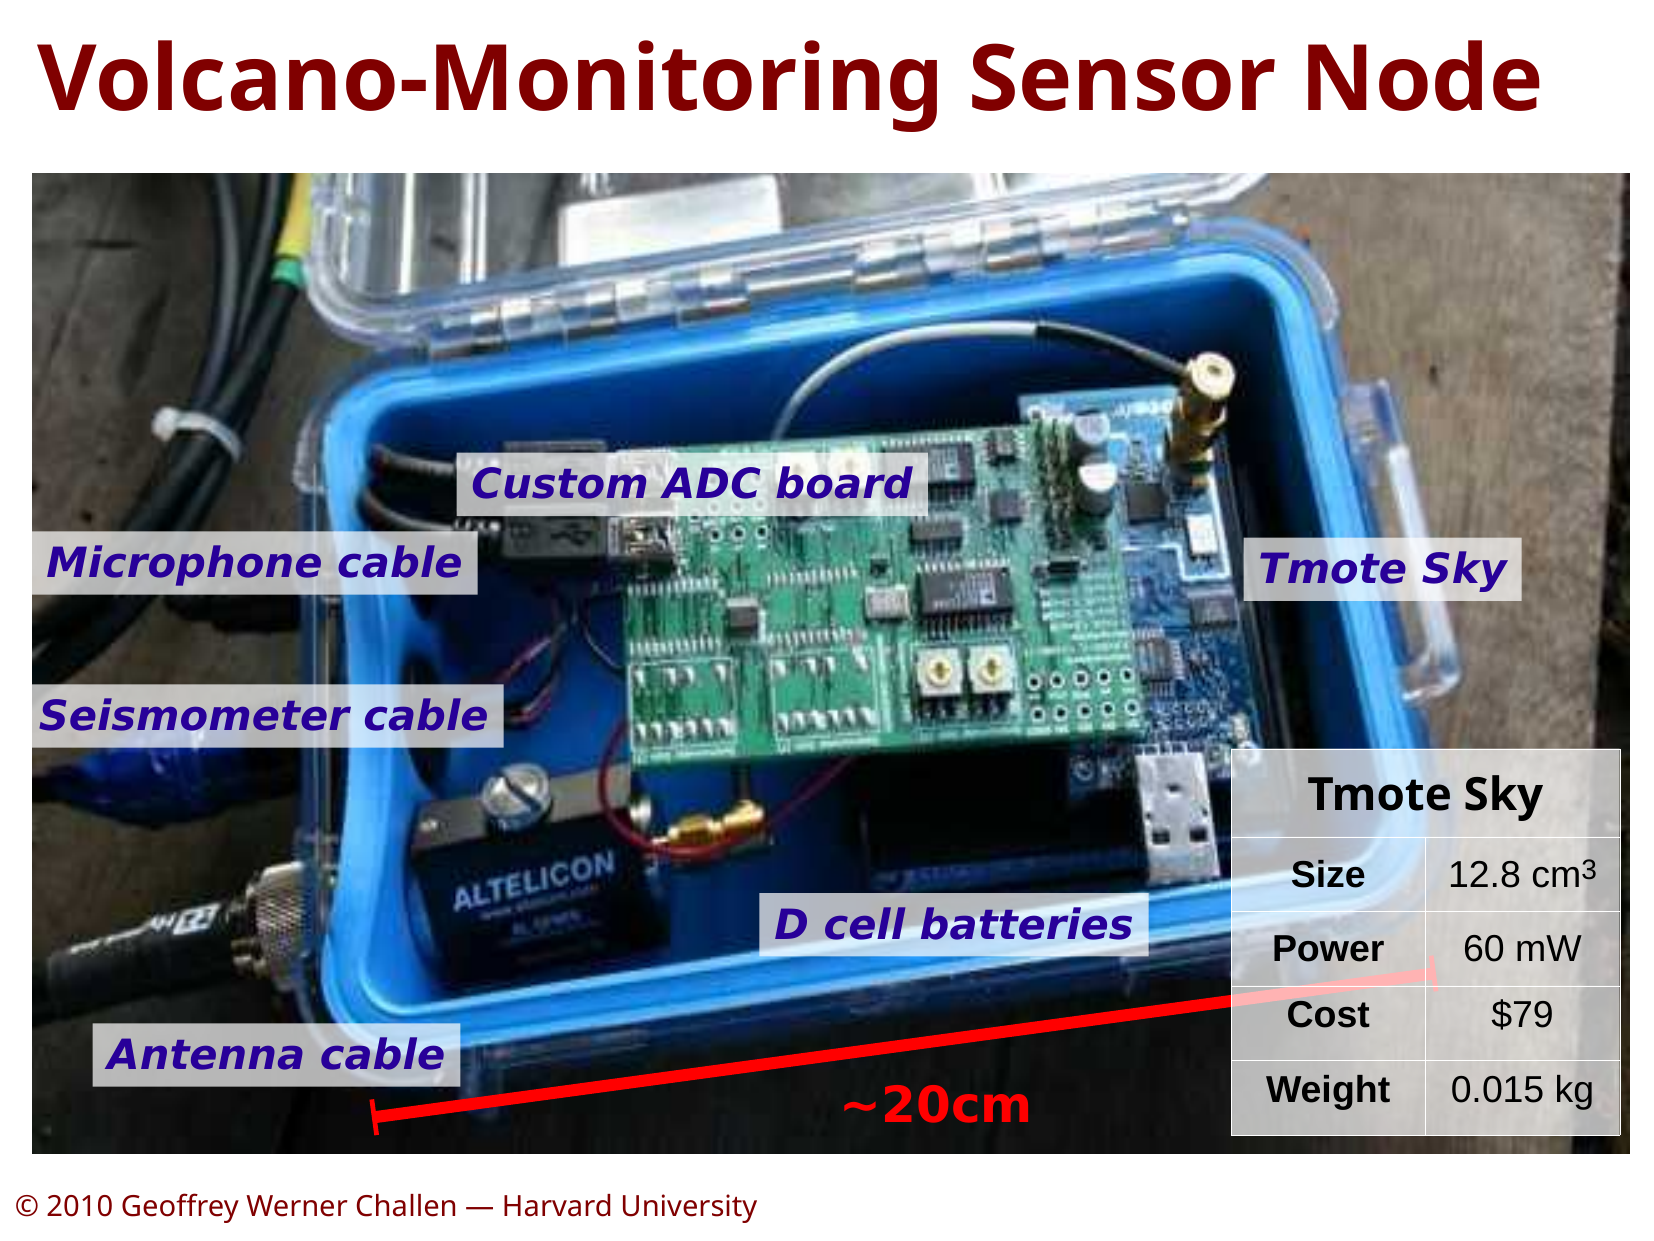

# Volcano-Monitoring Sensor Node
Custom ADC board
Microphone cable
Tmote Sky
Seismometer cable
D cell batteries
Antenna cable
| Tmote Sky | |
| --- | --- |
| Size | 12.8 cm3 |
| Power | 60 mW |
| Cost | $79 |
| Weight | 0.015 kg |
~20cm